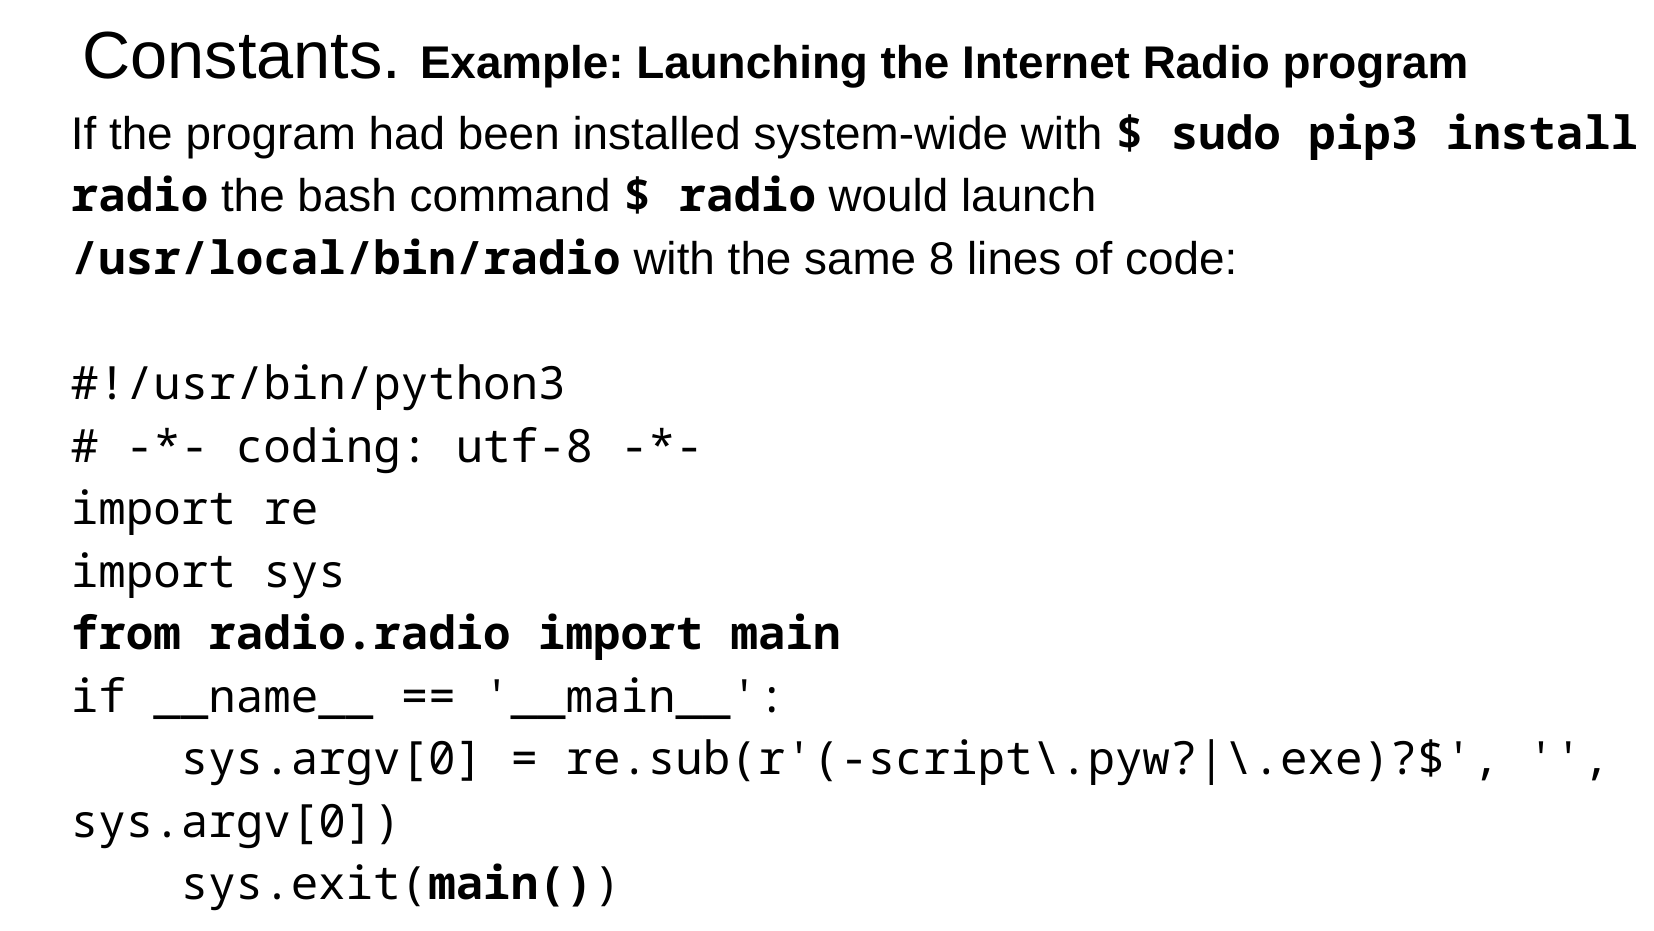

# Constants. Example: Launching the Internet Radio program
If the program had been installed system-wide with $ sudo pip3 install radio the bash command $ radio would launch /usr/local/bin/radio with the same 8 lines of code:
#!/usr/bin/python3
# -*- coding: utf-8 -*-
import re
import sys
from radio.radio import main
if __name__ == '__main__':
 sys.argv[0] = re.sub(r'(-script\.pyw?|\.exe)?$', '', sys.argv[0])
 sys.exit(main())
This time the python path where radio is found is:
/usr/lib/python3/dist-packages/radio/radio.py